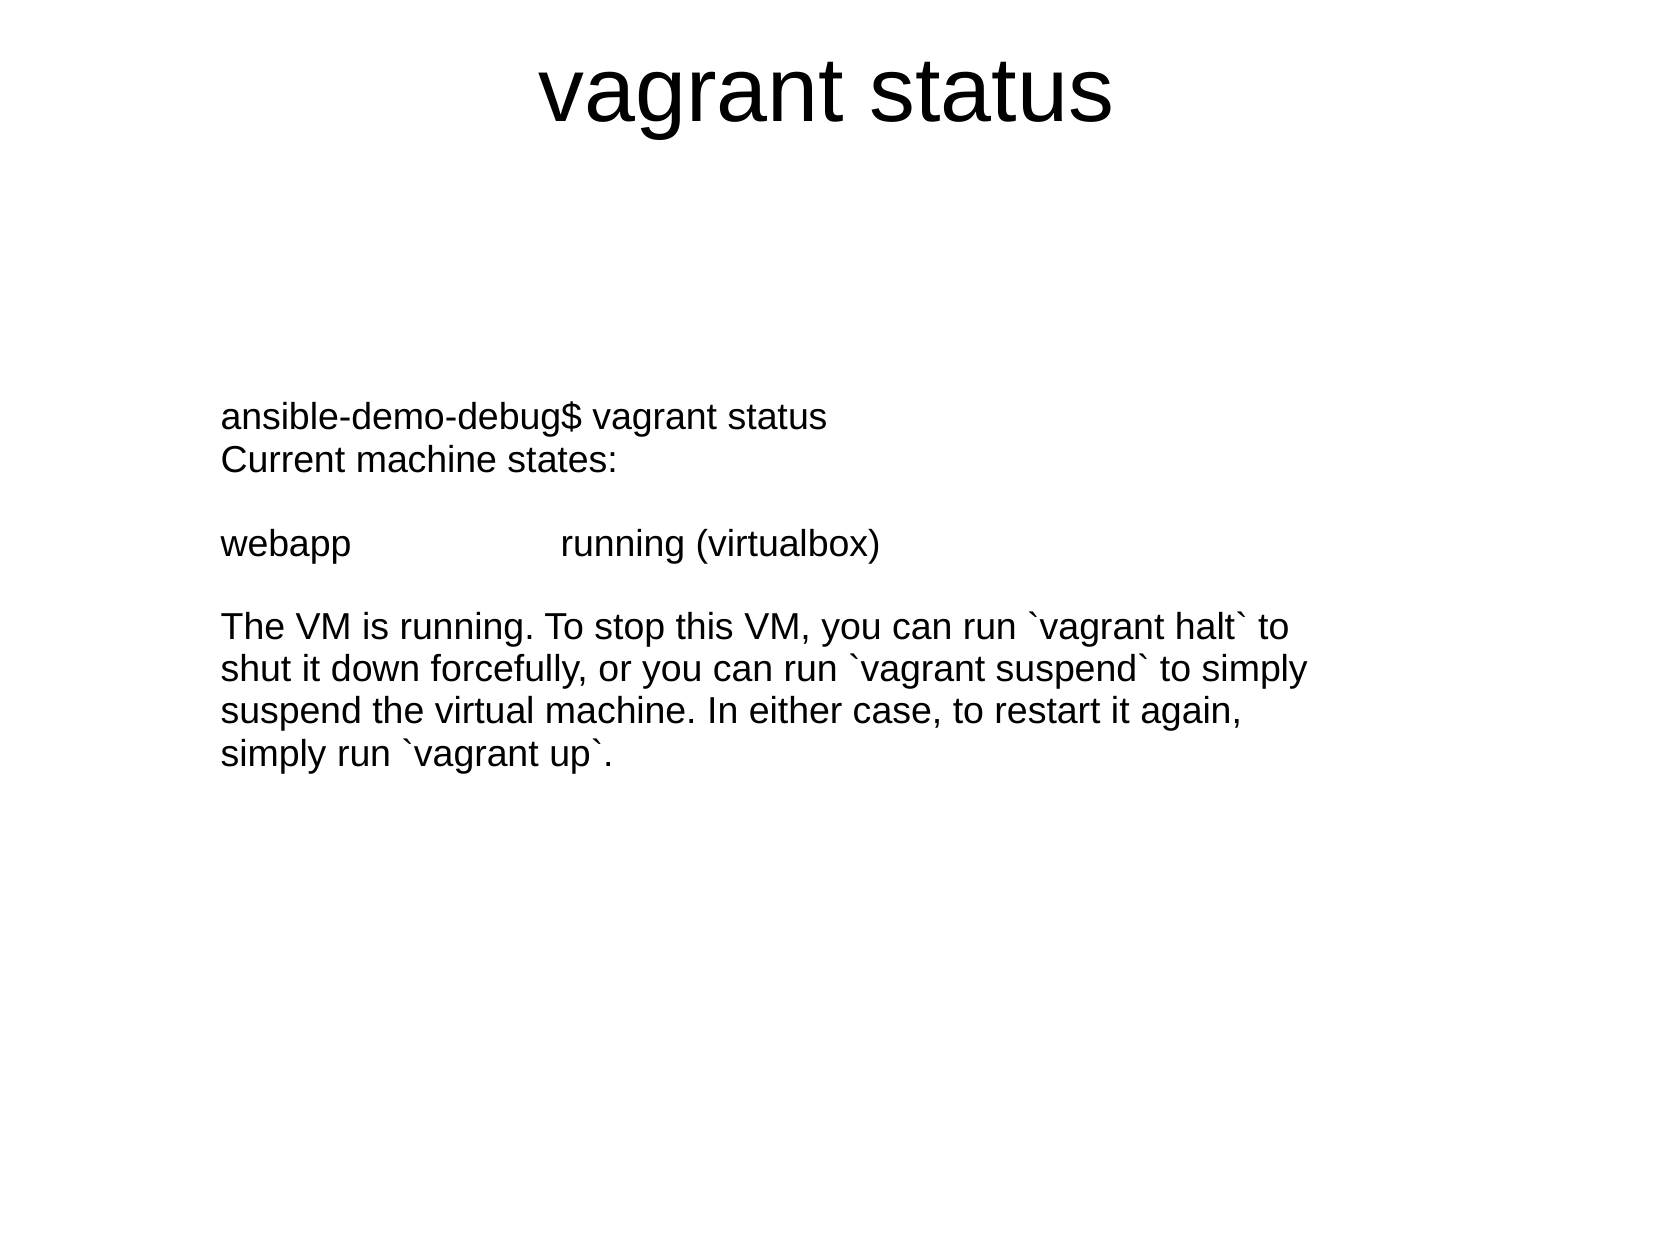

# vagrant status
ansible-demo-debug$ vagrant status
Current machine states:
webapp running (virtualbox)
The VM is running. To stop this VM, you can run `vagrant halt` to
shut it down forcefully, or you can run `vagrant suspend` to simply
suspend the virtual machine. In either case, to restart it again,
simply run `vagrant up`.